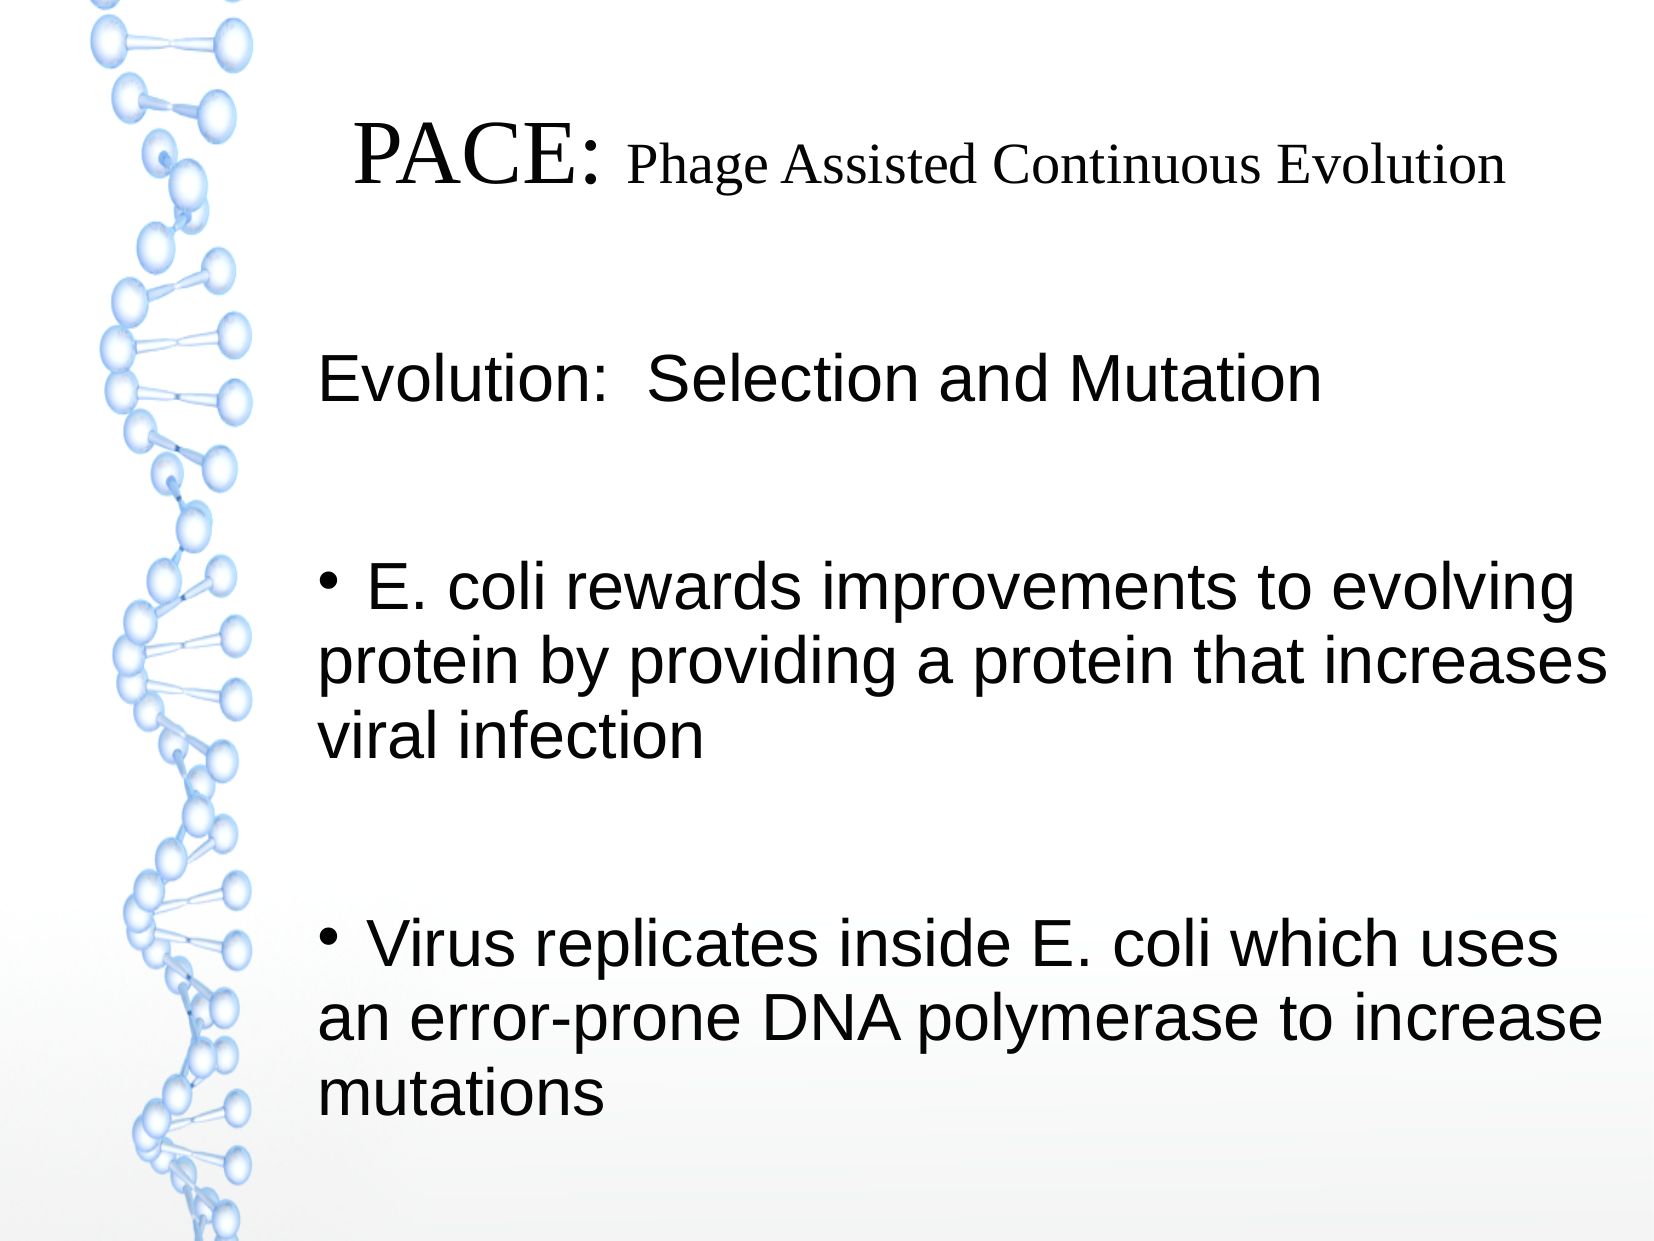

# PACE: Phage Assisted Continuous Evolution
Evolution: Selection and Mutation
 E. coli rewards improvements to evolving protein by providing a protein that increases viral infection
 Virus replicates inside E. coli which uses an error-prone DNA polymerase to increase mutations